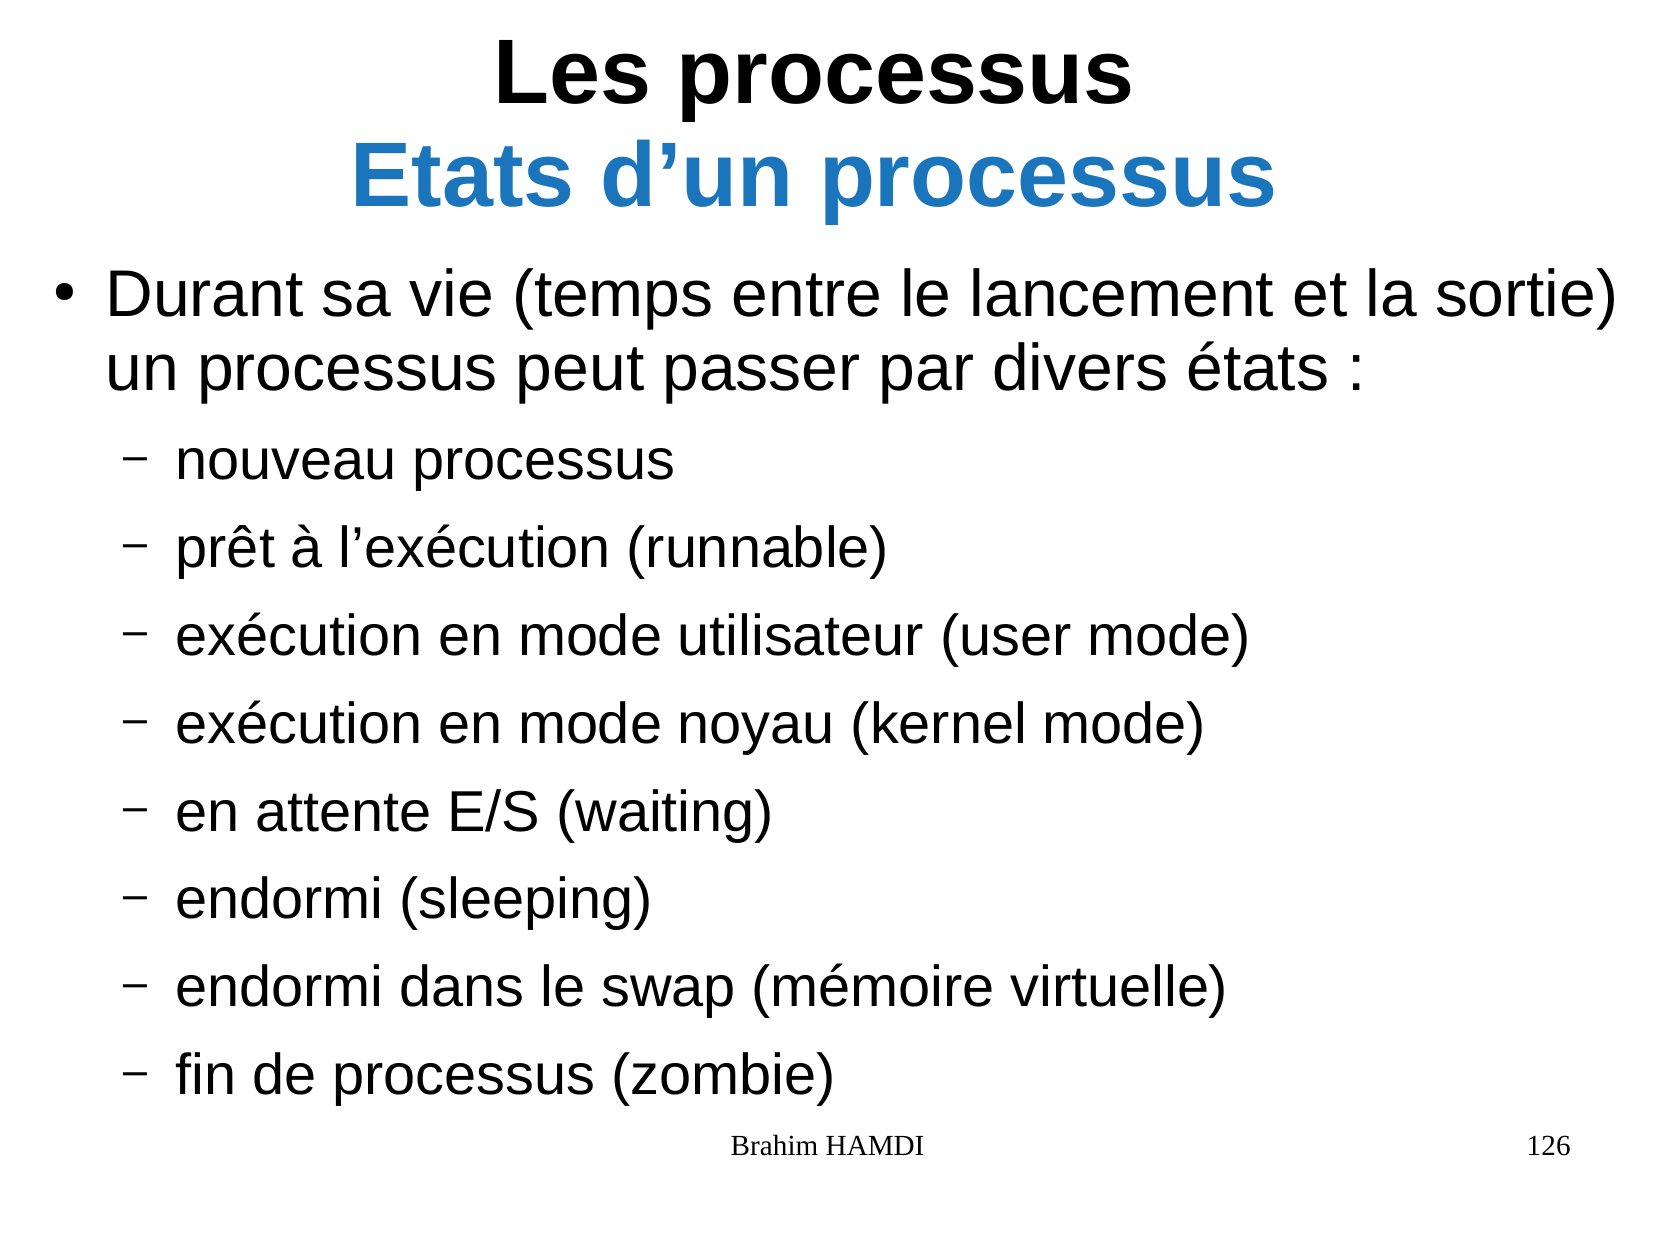

# Les processus Etats d’un processus
Durant sa vie (temps entre le lancement et la sortie) un processus peut passer par divers états :
nouveau processus
prêt à l’exécution (runnable)
exécution en mode utilisateur (user mode)
exécution en mode noyau (kernel mode)
en attente E/S (waiting)
endormi (sleeping)
endormi dans le swap (mémoire virtuelle)
fin de processus (zombie)
Brahim HAMDI
126